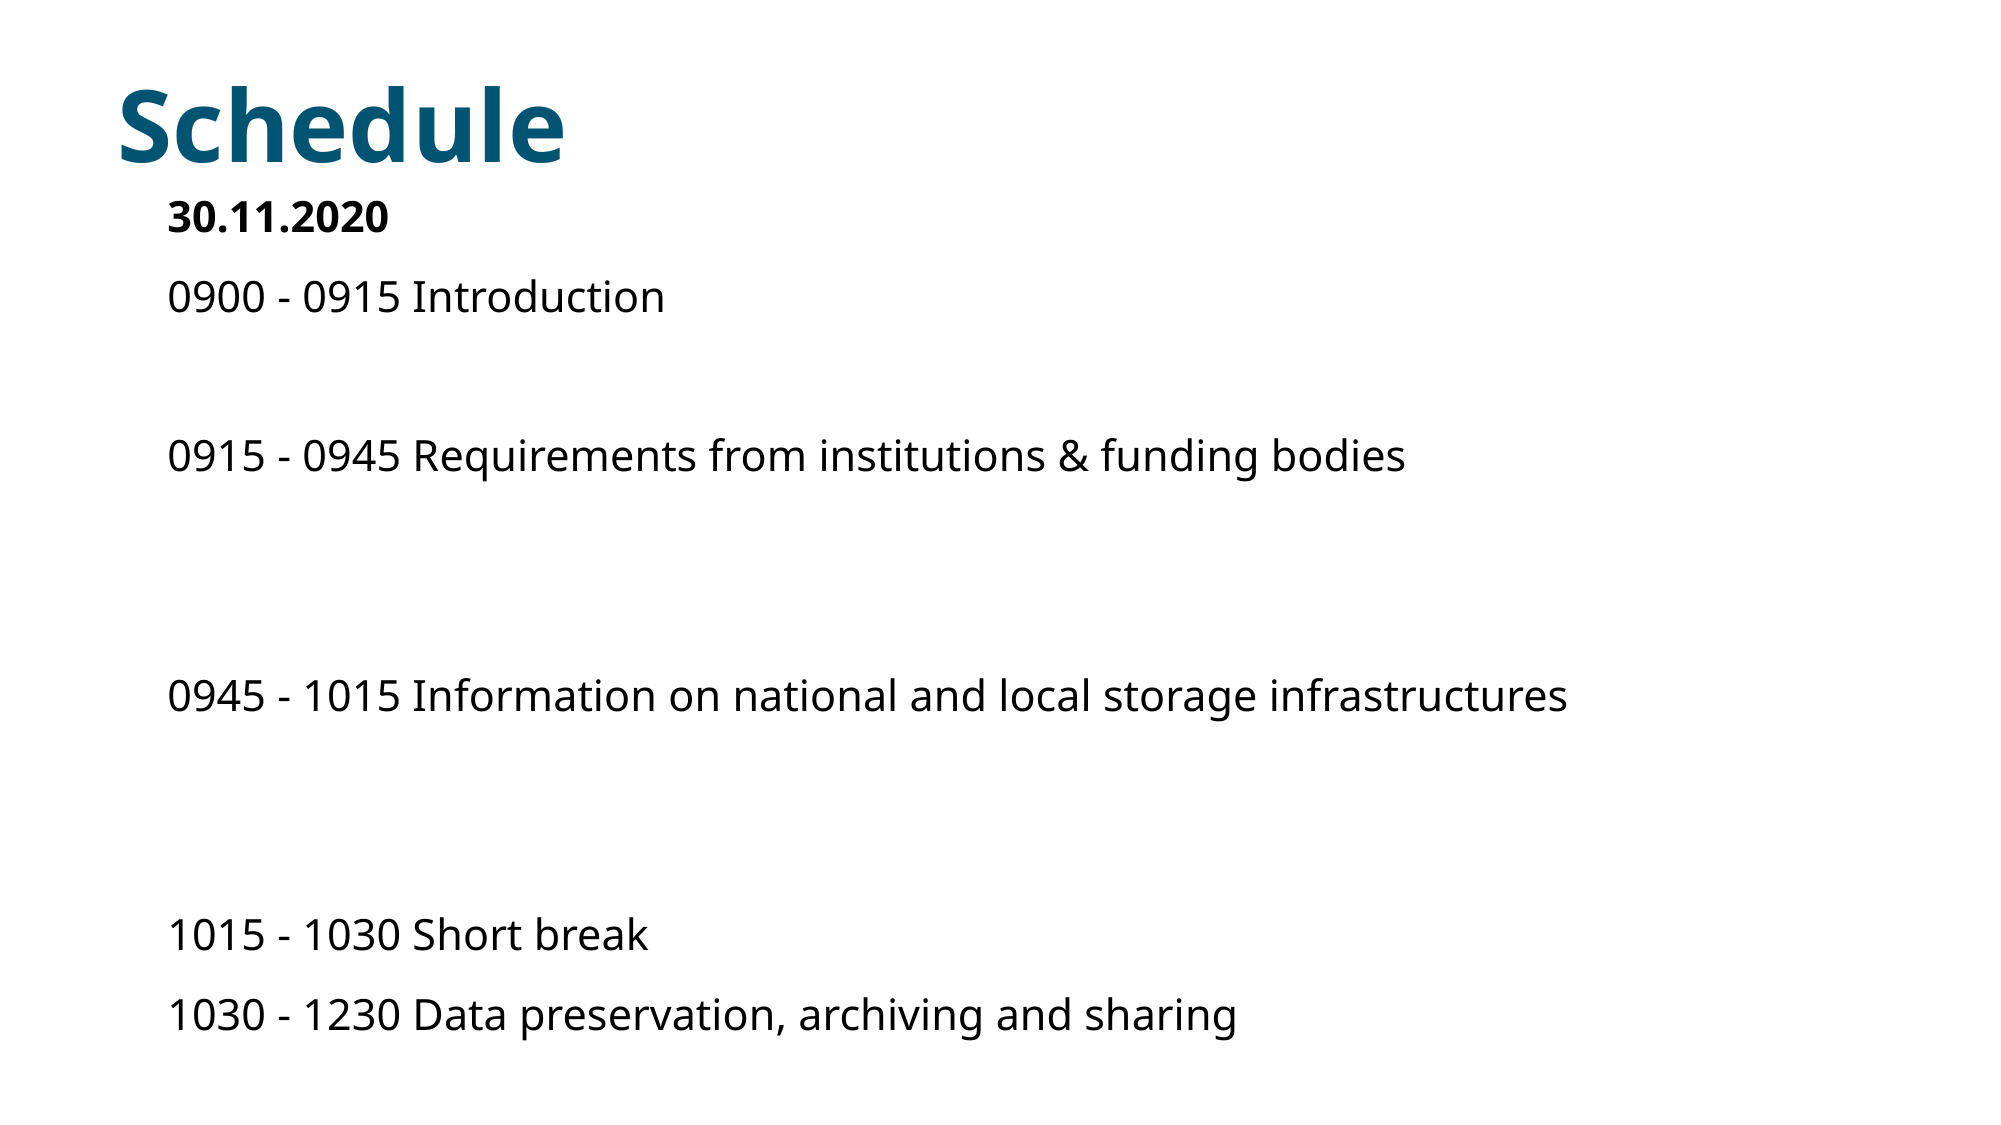

Schedule
# 30.11.2020
0900 - 0915 Introduction
0915 - 0945 Requirements from institutions & funding bodies
0945 - 1015 Information on national and local storage infrastructures
1015 - 1030 Short break
1030 - 1230 Data preservation, archiving and sharing